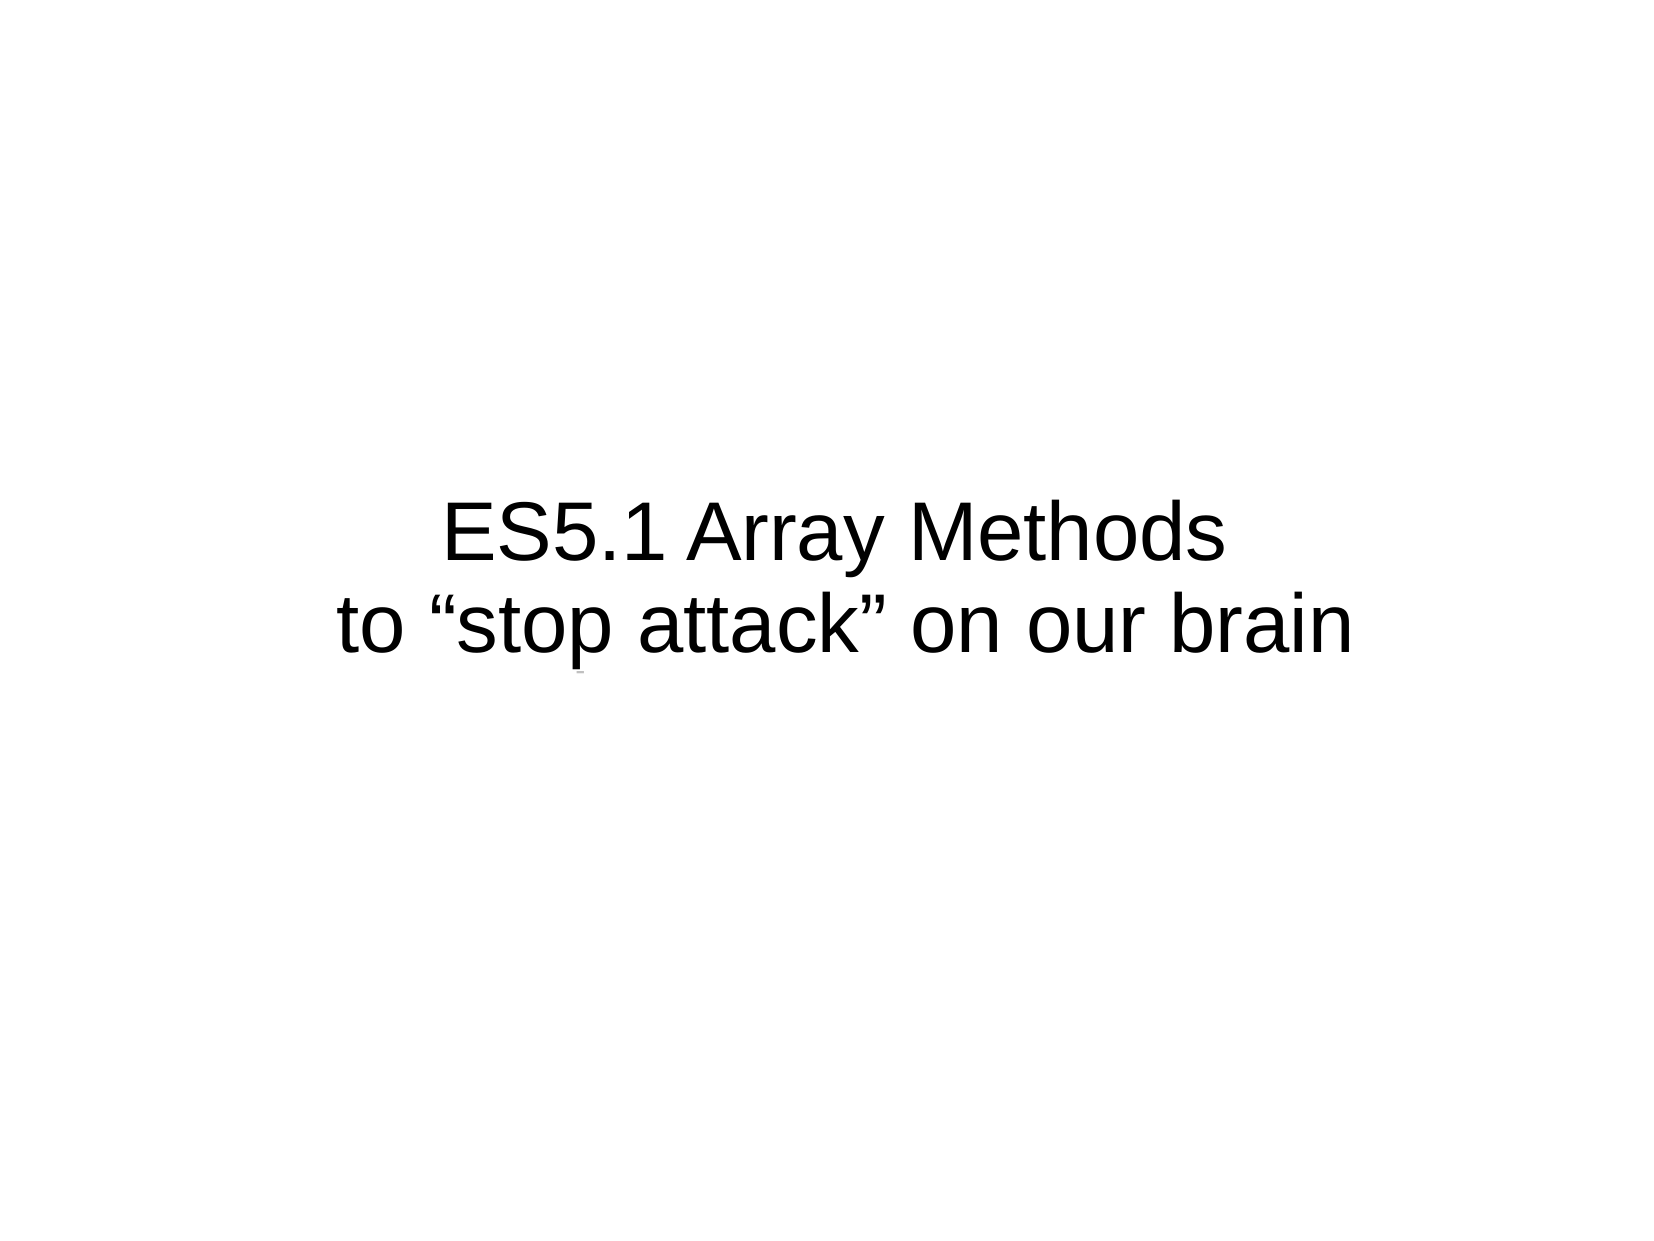

# ES5.1 Array Methods
to “stop attack” on our brain